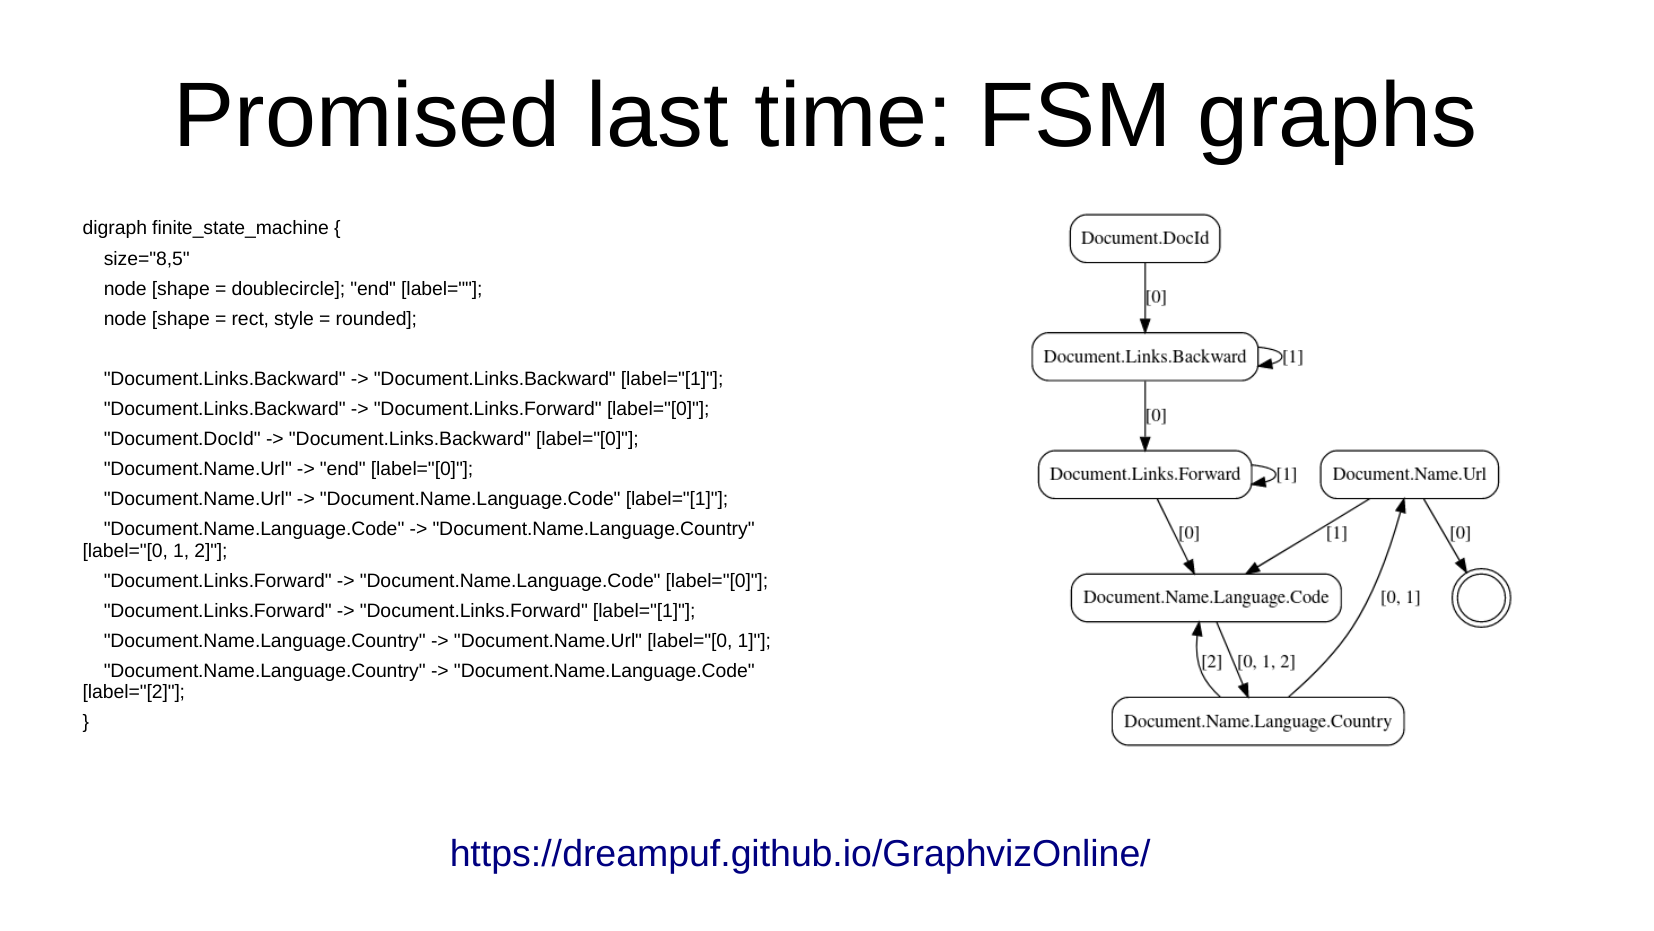

# Promised last time: FSM graphs
digraph finite_state_machine {
 size="8,5"
 node [shape = doublecircle]; "end" [label=""];
 node [shape = rect, style = rounded];
 "Document.Links.Backward" -> "Document.Links.Backward" [label="[1]"];
 "Document.Links.Backward" -> "Document.Links.Forward" [label="[0]"];
 "Document.DocId" -> "Document.Links.Backward" [label="[0]"];
 "Document.Name.Url" -> "end" [label="[0]"];
 "Document.Name.Url" -> "Document.Name.Language.Code" [label="[1]"];
 "Document.Name.Language.Code" -> "Document.Name.Language.Country" [label="[0, 1, 2]"];
 "Document.Links.Forward" -> "Document.Name.Language.Code" [label="[0]"];
 "Document.Links.Forward" -> "Document.Links.Forward" [label="[1]"];
 "Document.Name.Language.Country" -> "Document.Name.Url" [label="[0, 1]"];
 "Document.Name.Language.Country" -> "Document.Name.Language.Code" [label="[2]"];
}
https://dreampuf.github.io/GraphvizOnline/